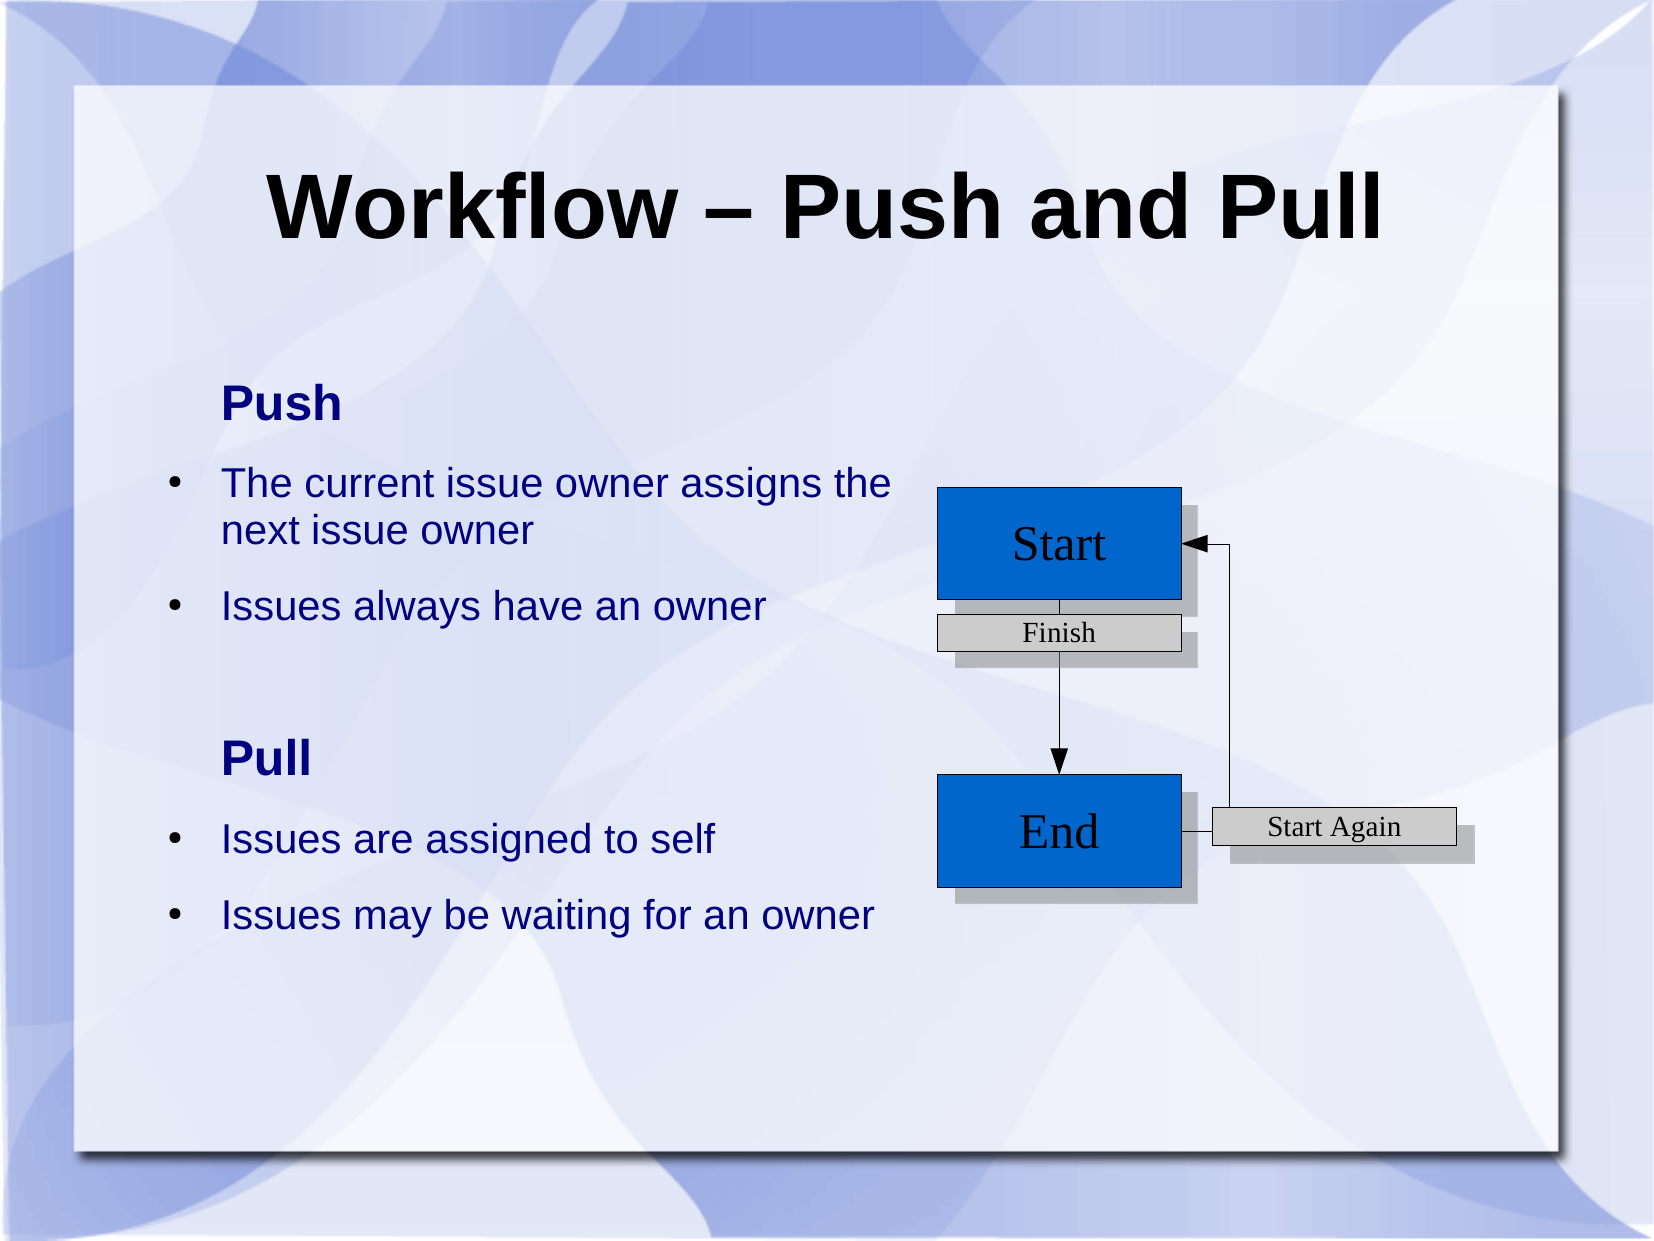

# Workflow – Push and Pull
Push
The current issue owner assigns the next issue owner
Issues always have an owner
Pull
Issues are assigned to self
Issues may be waiting for an owner
Start
Finish
End
Start Again